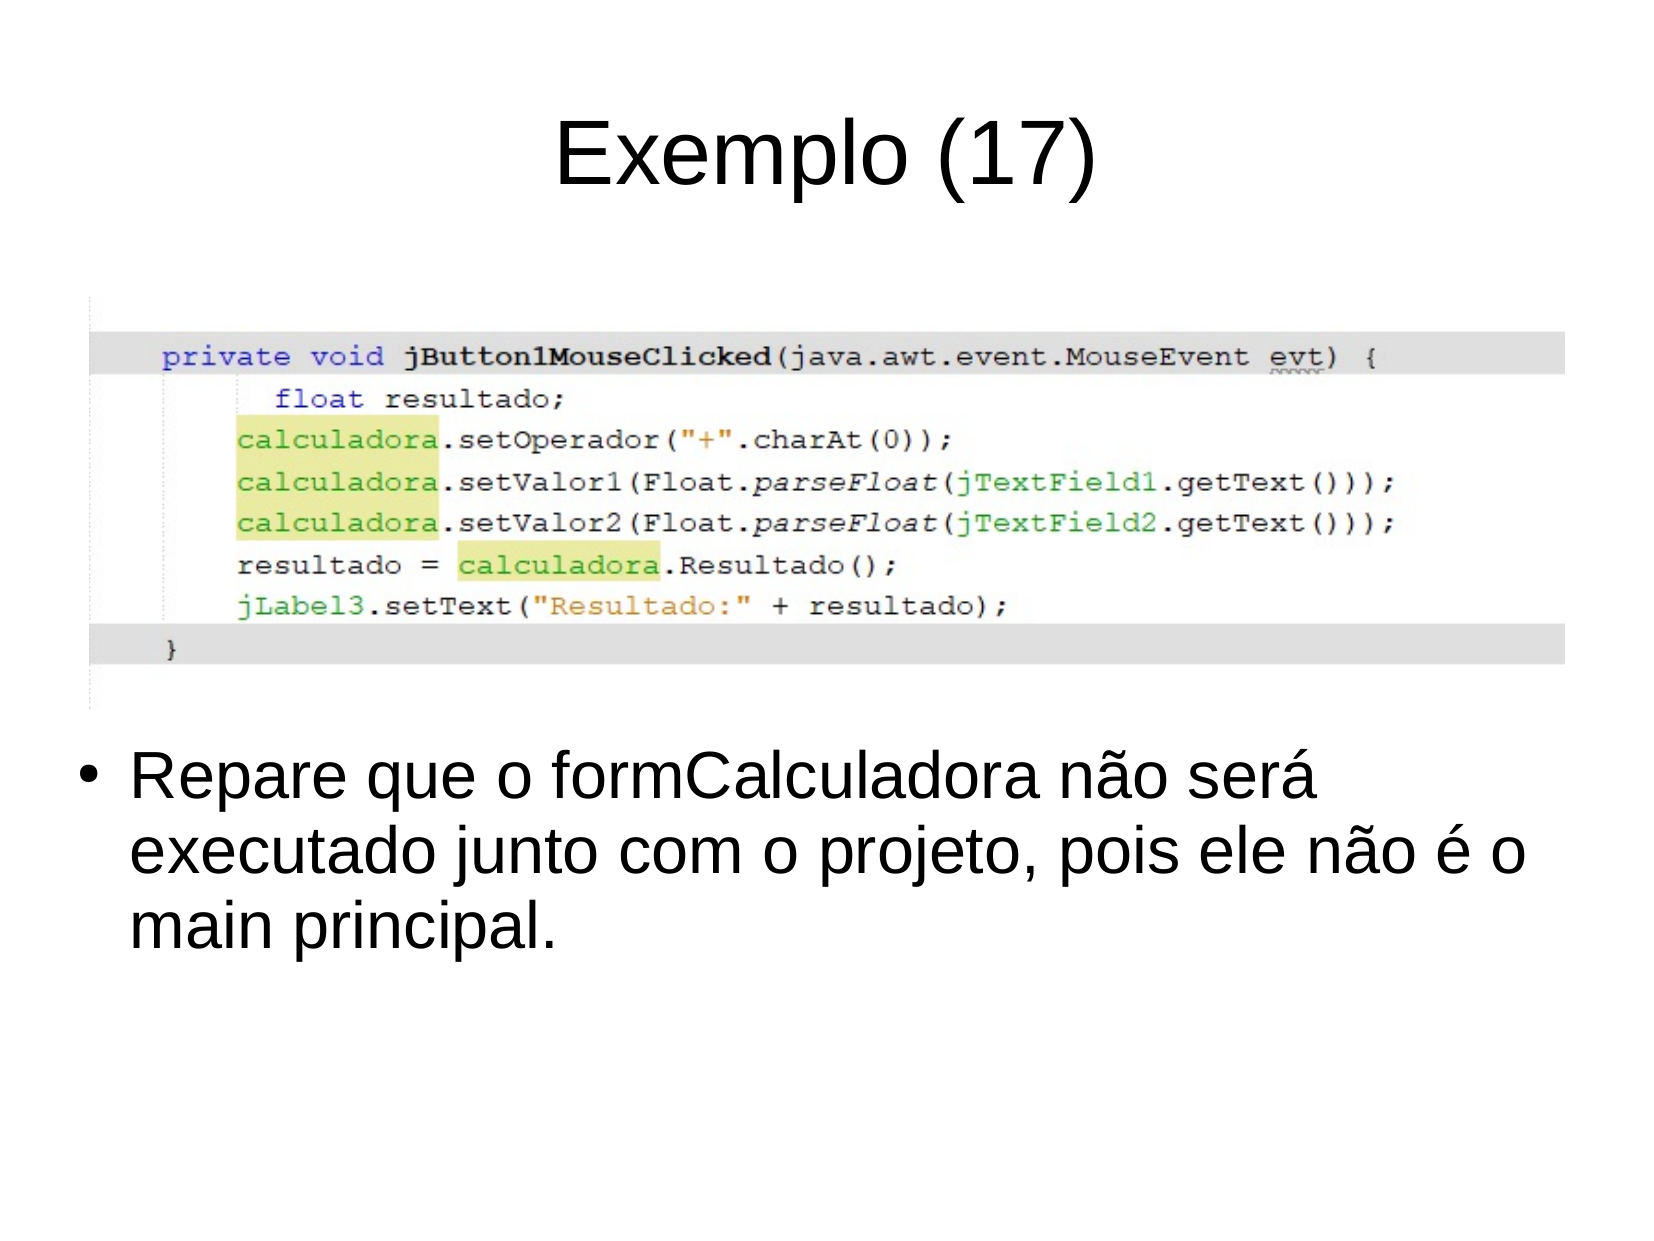

# Exemplo (17)
Repare que o formCalculadora não será executado junto com o projeto, pois ele não é o main principal.